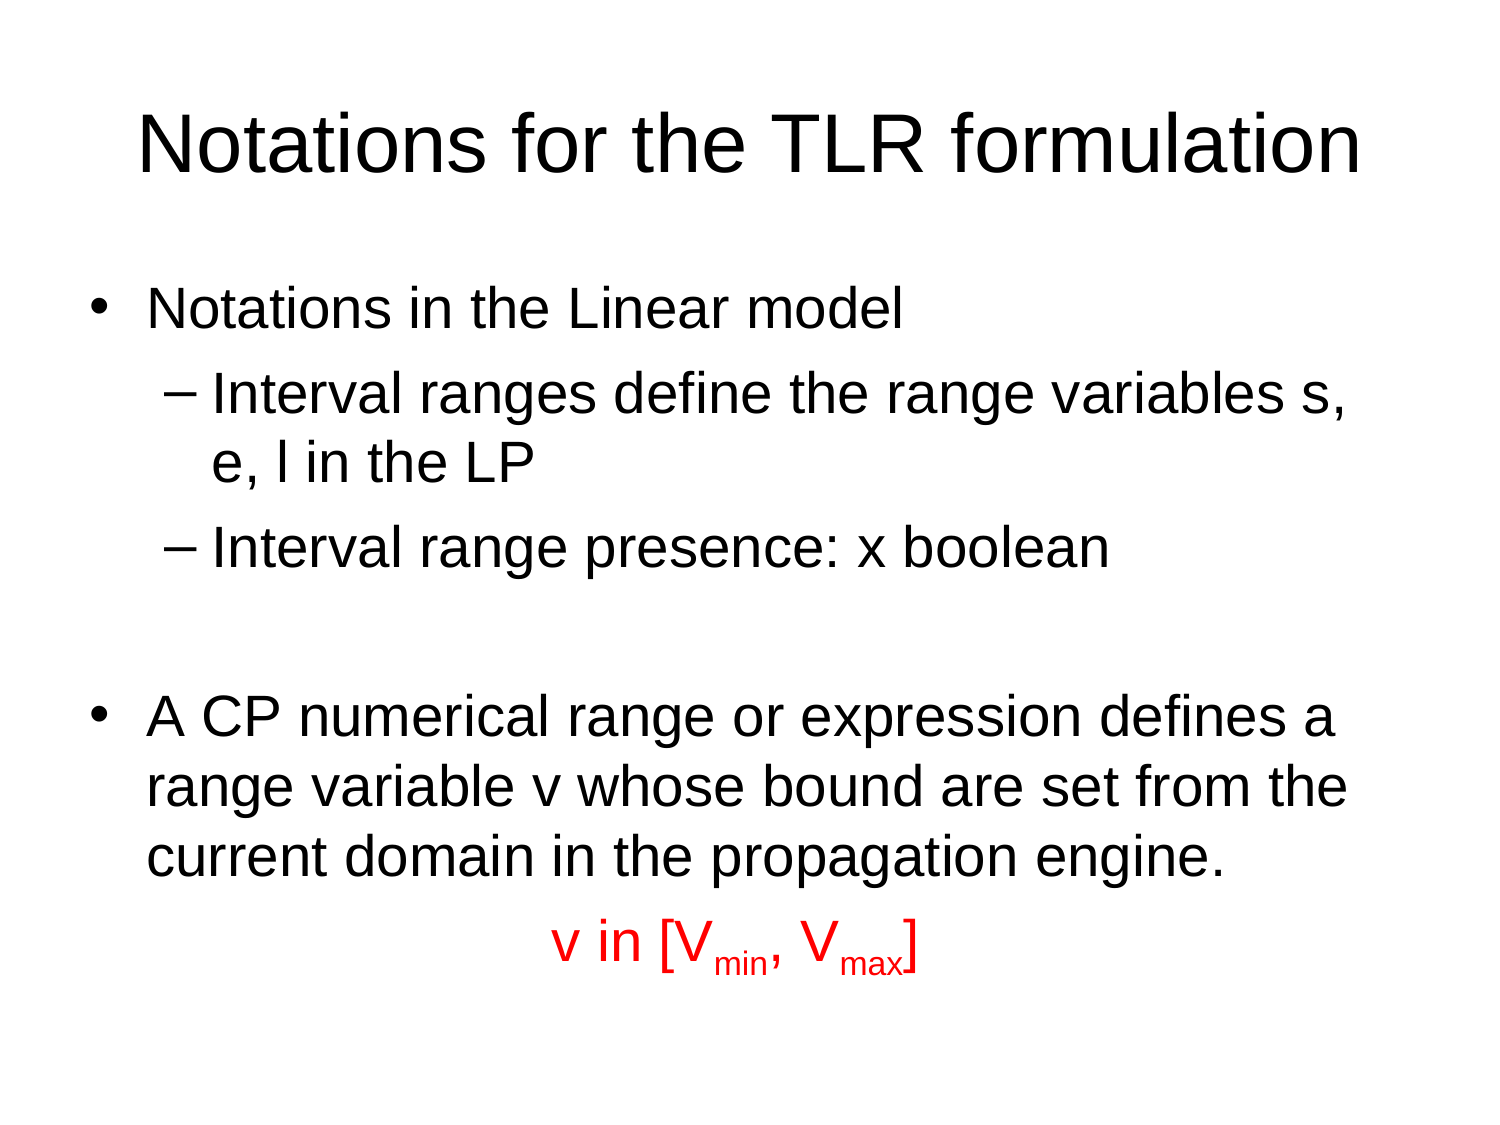

# Notations for the TLR formulation
Notations in the Linear model
Interval ranges define the range variables s, e, l in the LP
Interval range presence: x boolean
A CP numerical range or expression defines a range variable v whose bound are set from the current domain in the propagation engine.
v in [Vmin, Vmax]